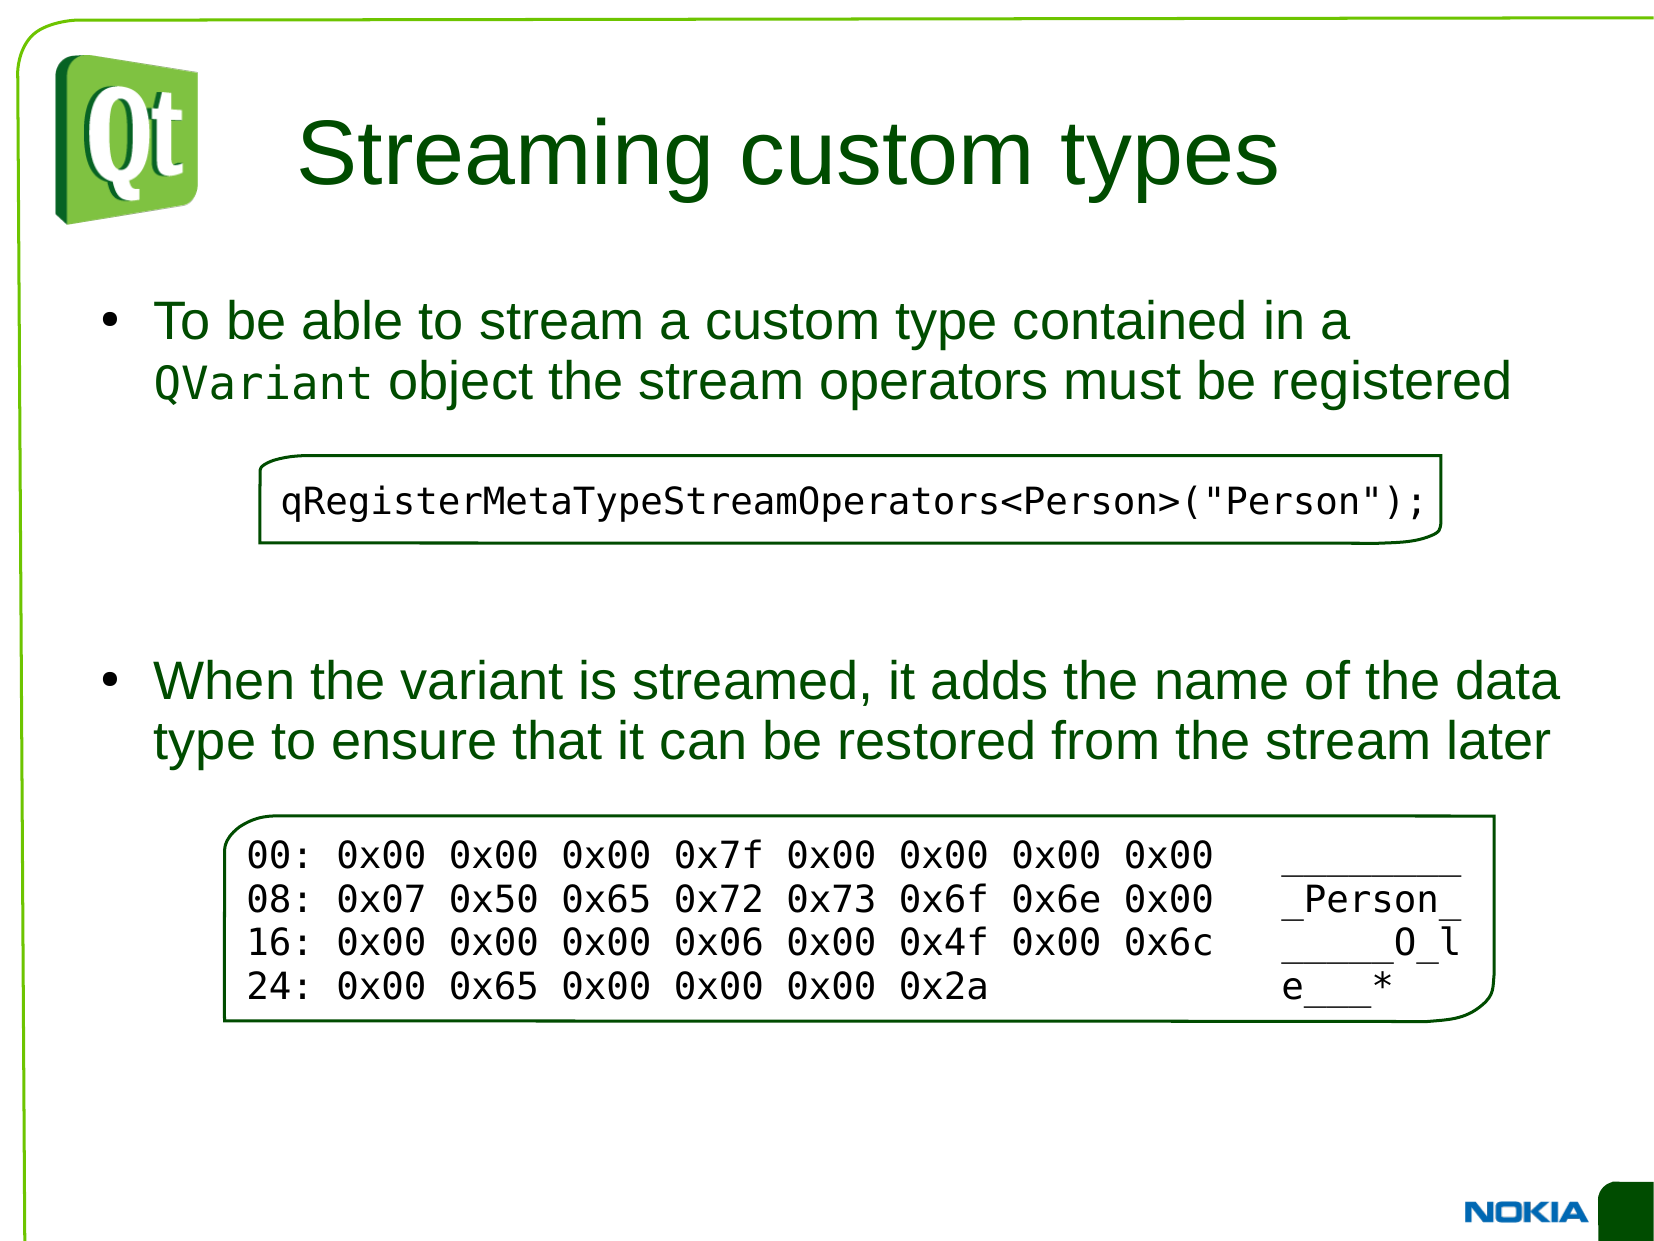

# Streaming custom types
To be able to stream a custom type contained in a QVariant object the stream operators must be registered
When the variant is streamed, it adds the name of the data type to ensure that it can be restored from the stream later
qRegisterMetaTypeStreamOperators<Person>("Person");
00: 0x00 0x00 0x00 0x7f 0x00 0x00 0x00 0x00 ________
08: 0x07 0x50 0x65 0x72 0x73 0x6f 0x6e 0x00 _Person_
16: 0x00 0x00 0x00 0x06 0x00 0x4f 0x00 0x6c _____O_l
24: 0x00 0x65 0x00 0x00 0x00 0x2a e___*